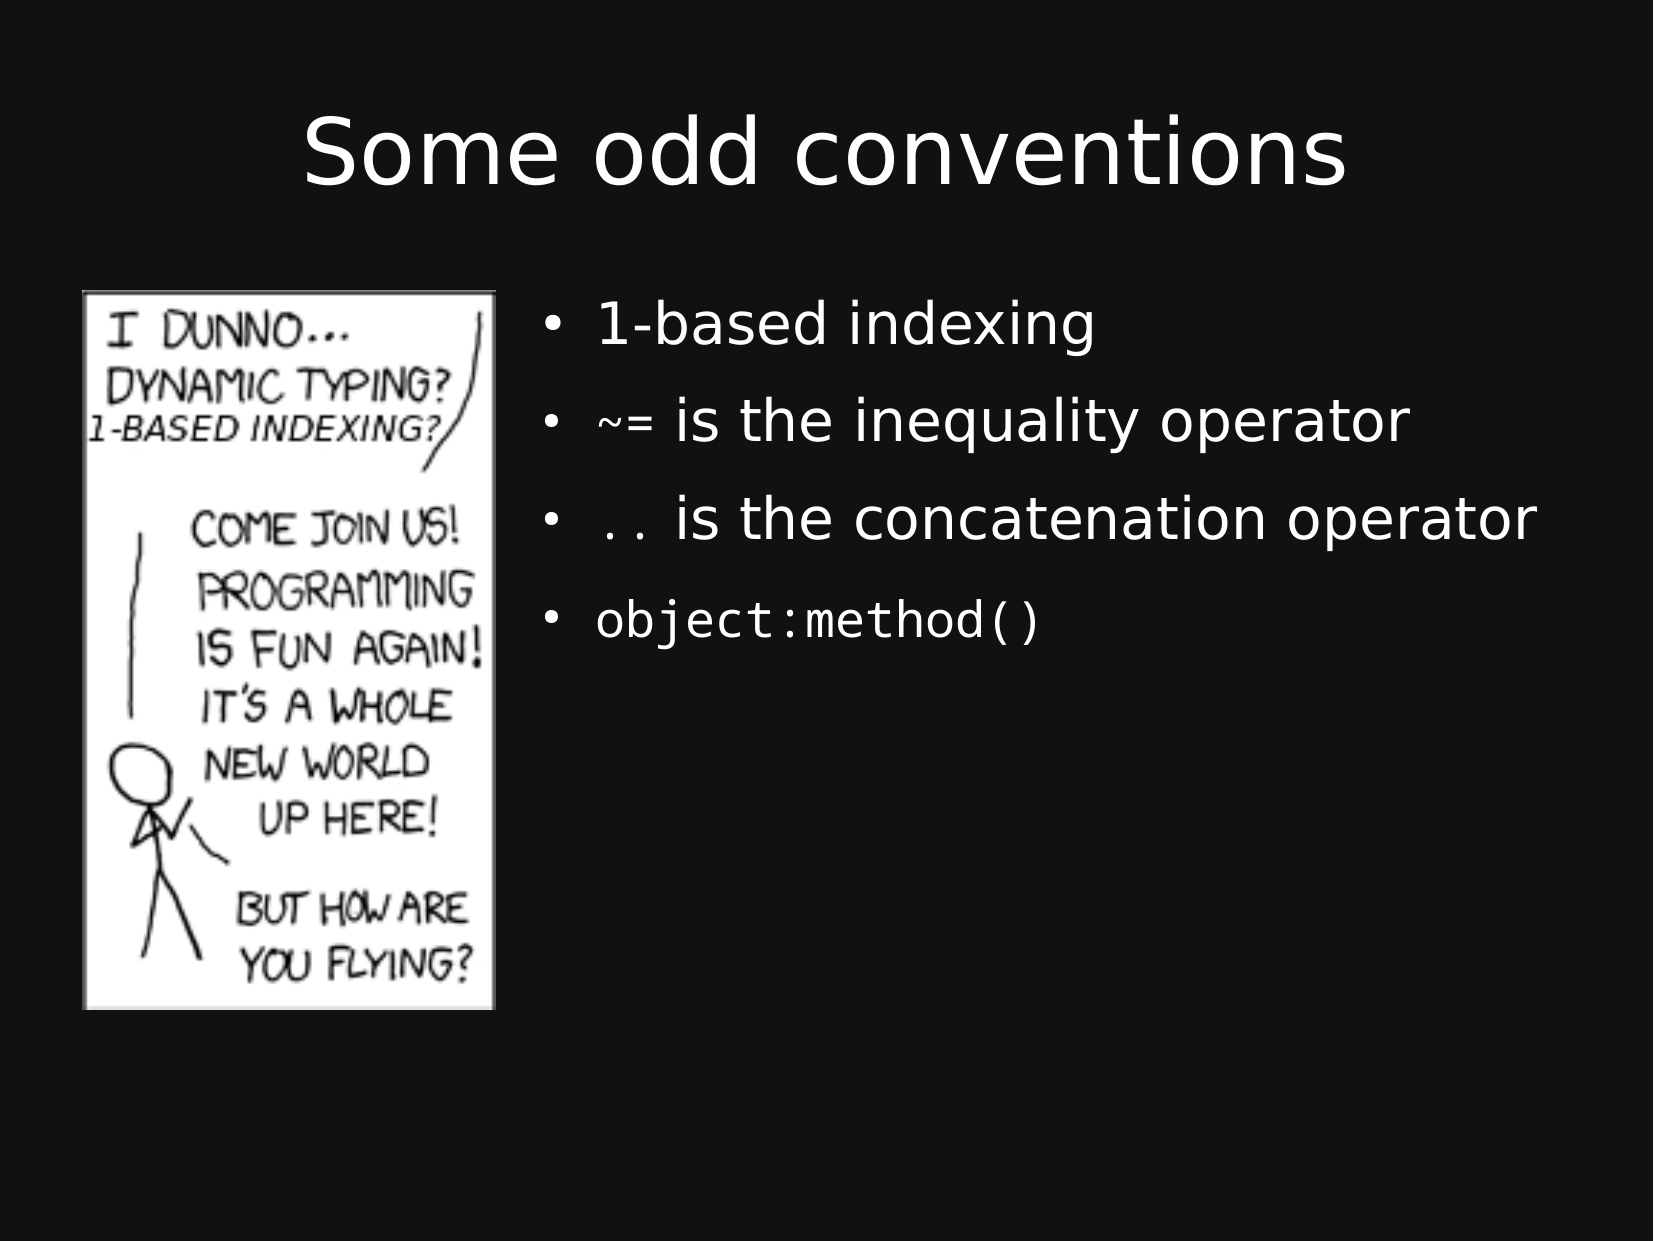

# Some odd conventions
1-based indexing
~= is the inequality operator
.. is the concatenation operator
object:method()